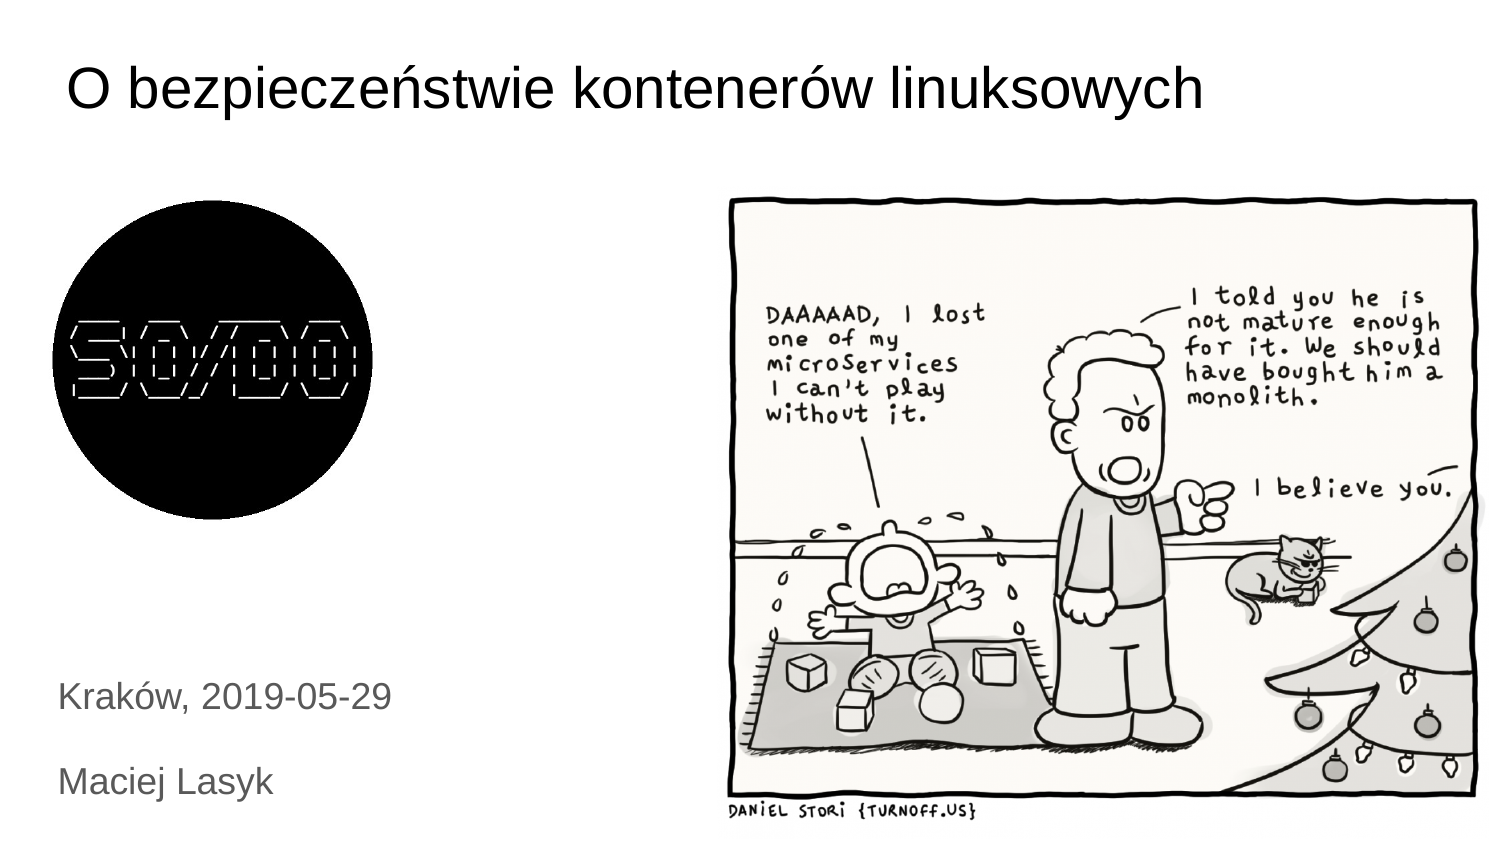

# O bezpieczeństwie kontenerów linuksowych
Kraków, 2019-05-29
Maciej Lasyk